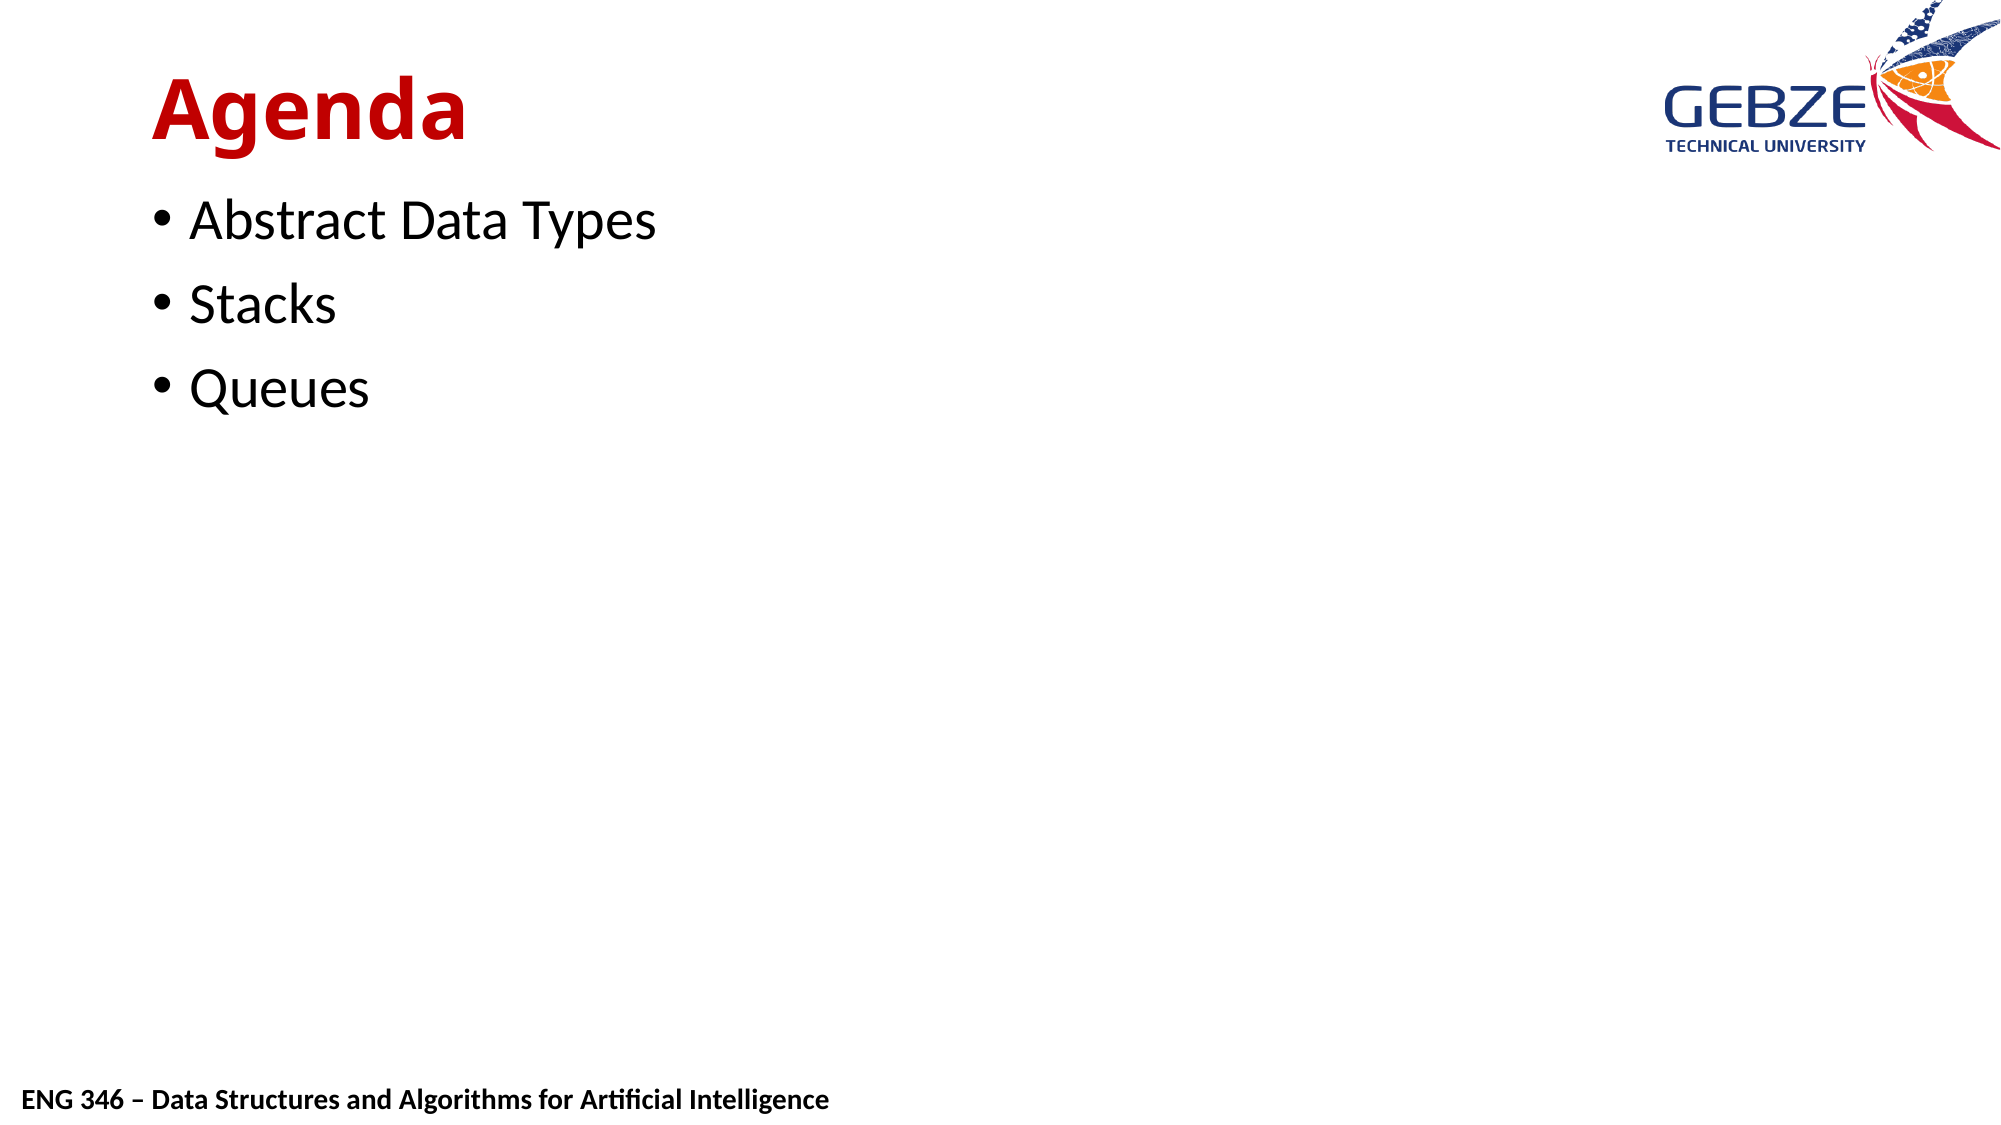

# Agenda
Abstract Data Types
Stacks
Queues